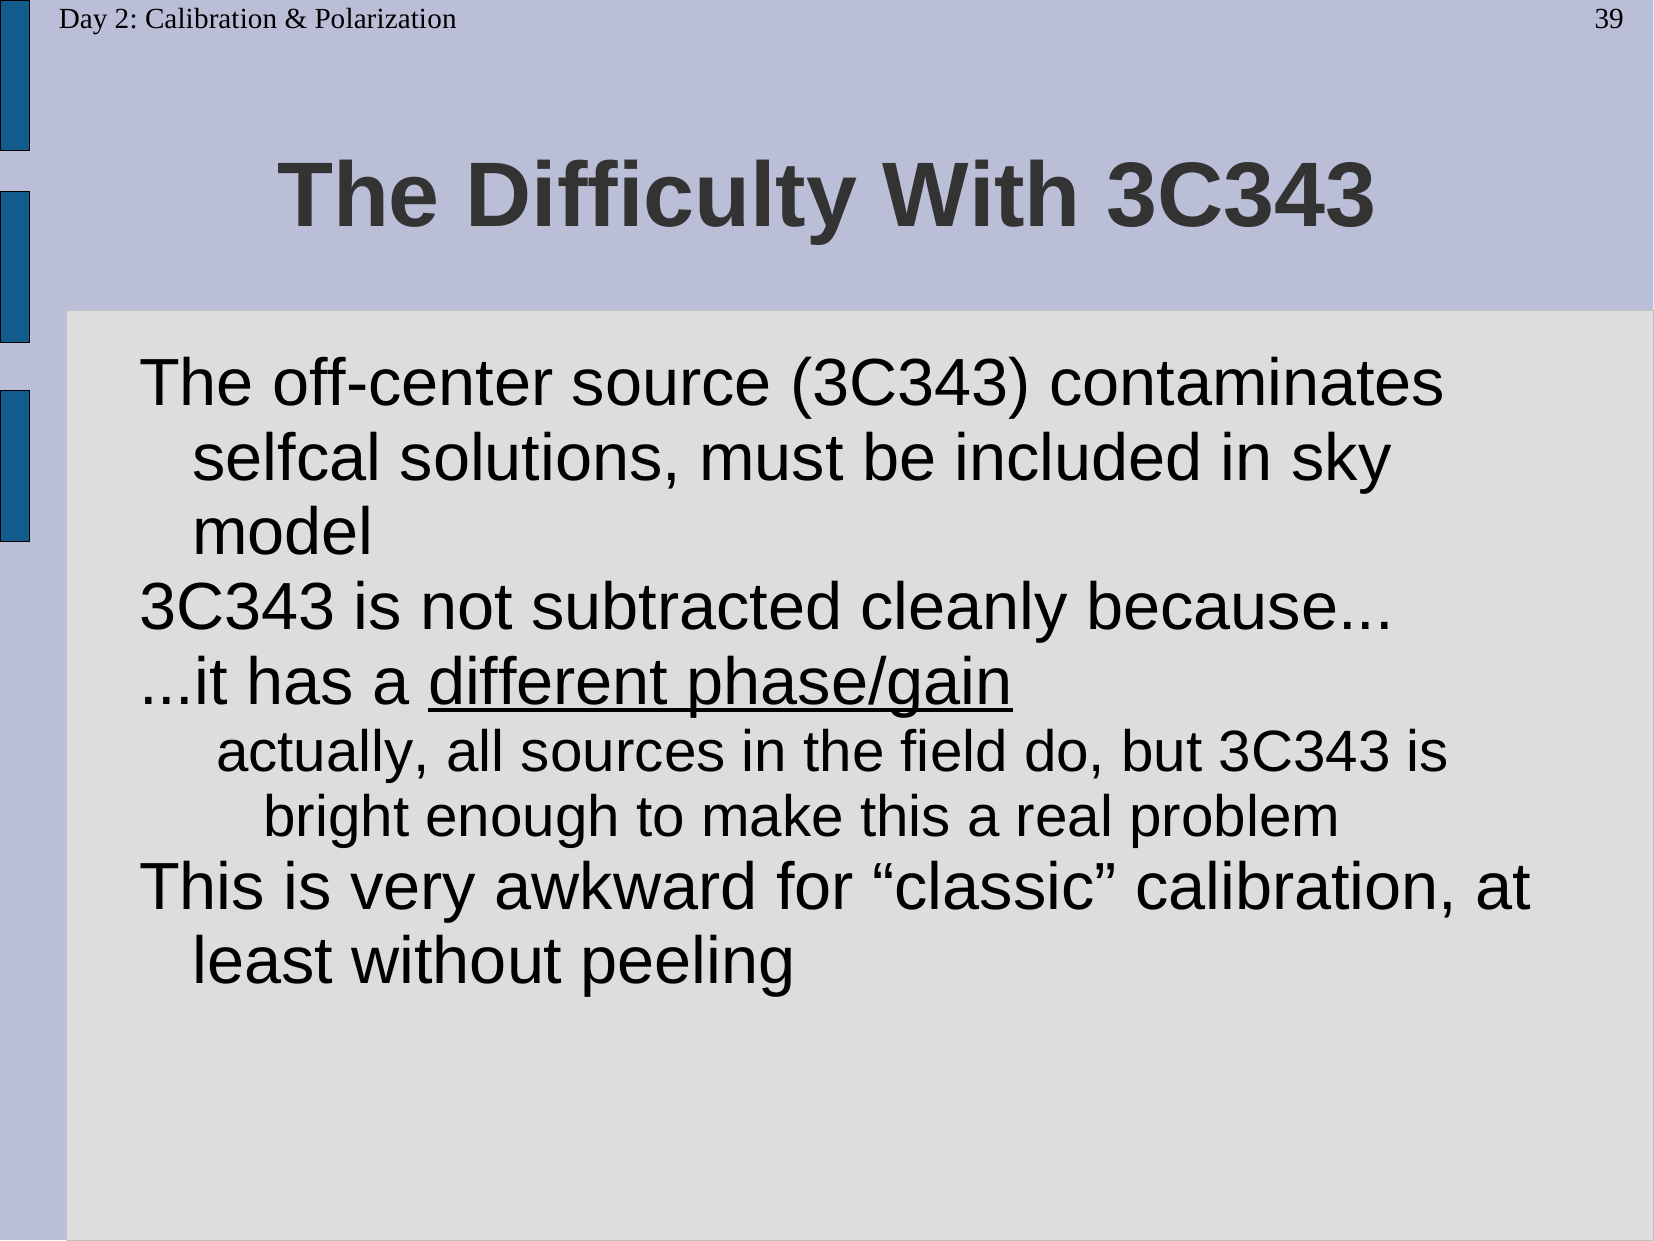

Day 2: Calibration & Polarization
39
# The Difficulty With 3C343
The off-center source (3C343) contaminates selfcal solutions, must be included in sky model
3C343 is not subtracted cleanly because...
...it has a different phase/gain
actually, all sources in the field do, but 3C343 is bright enough to make this a real problem
This is very awkward for “classic” calibration, at least without peeling